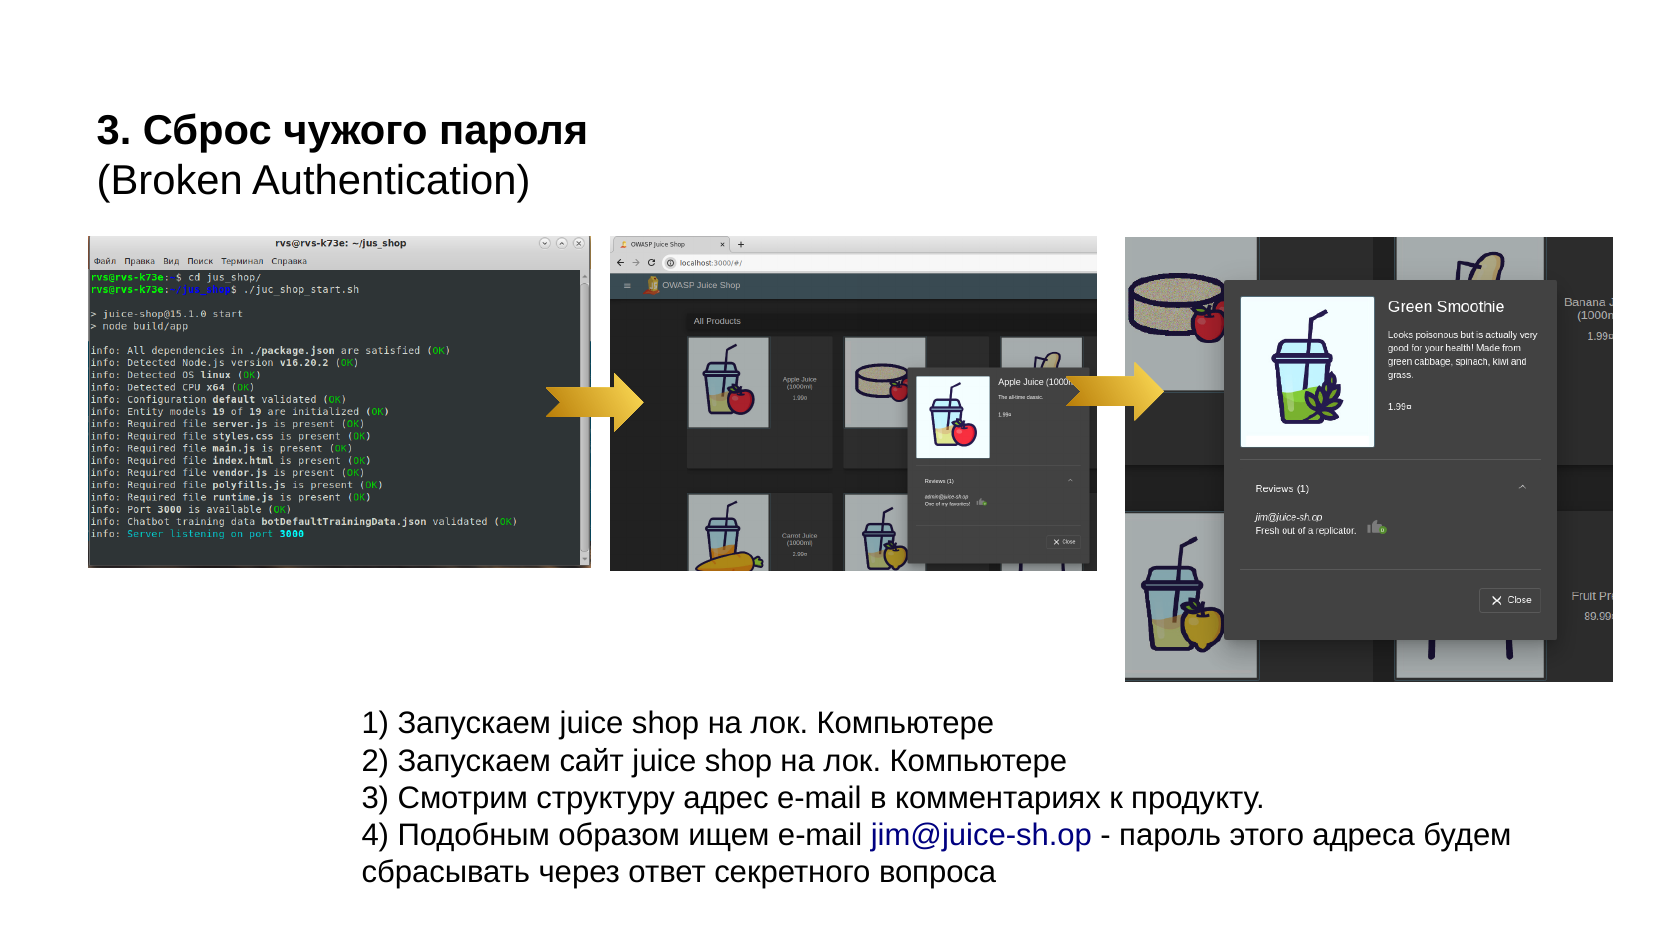

3. Сброс чужого пароля
(Broken Authentication)
1) Запускаем juice shop на лок. Компьютере
2) Запускаем сайт juice shop на лок. Компьютере
3) Смотрим структуру адрес e-mail в комментариях к продукту.
4) Подобным образом ищем e-mail jim@juice-sh.op - пароль этого адреса будем сбрасывать через ответ секретного вопроса